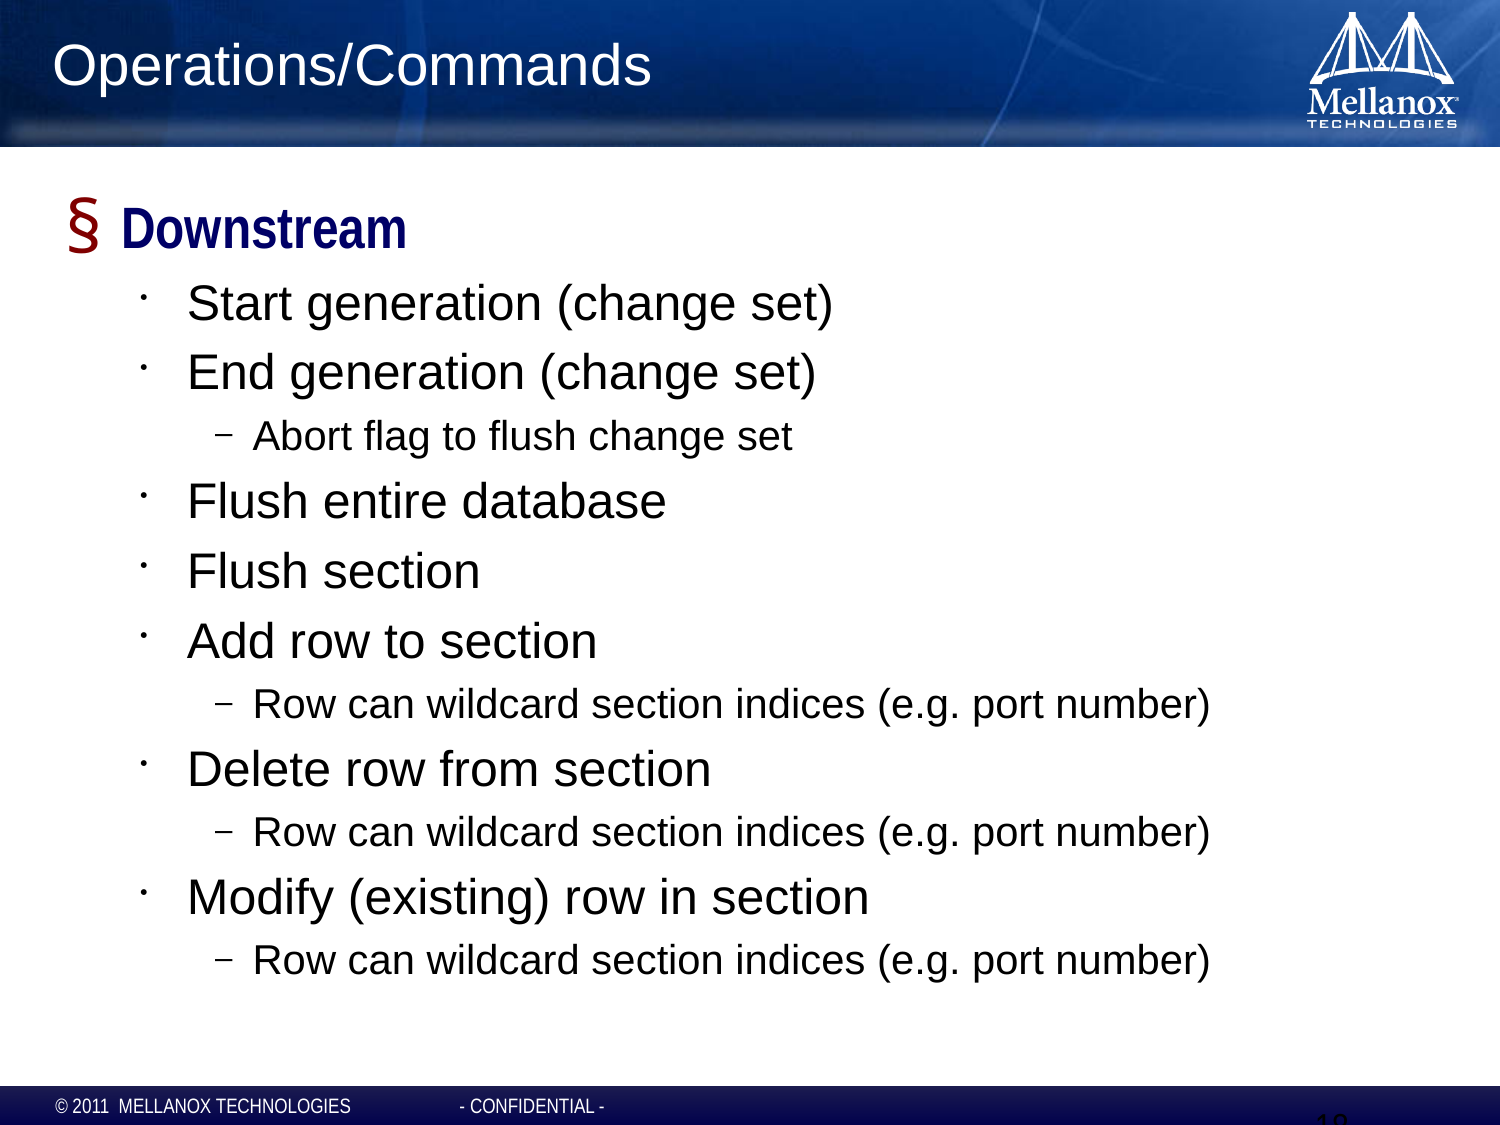

# Operations/Commands
Downstream
Start generation (change set)
End generation (change set)
Abort flag to flush change set
Flush entire database
Flush section
Add row to section
Row can wildcard section indices (e.g. port number)
Delete row from section
Row can wildcard section indices (e.g. port number)
Modify (existing) row in section
Row can wildcard section indices (e.g. port number)